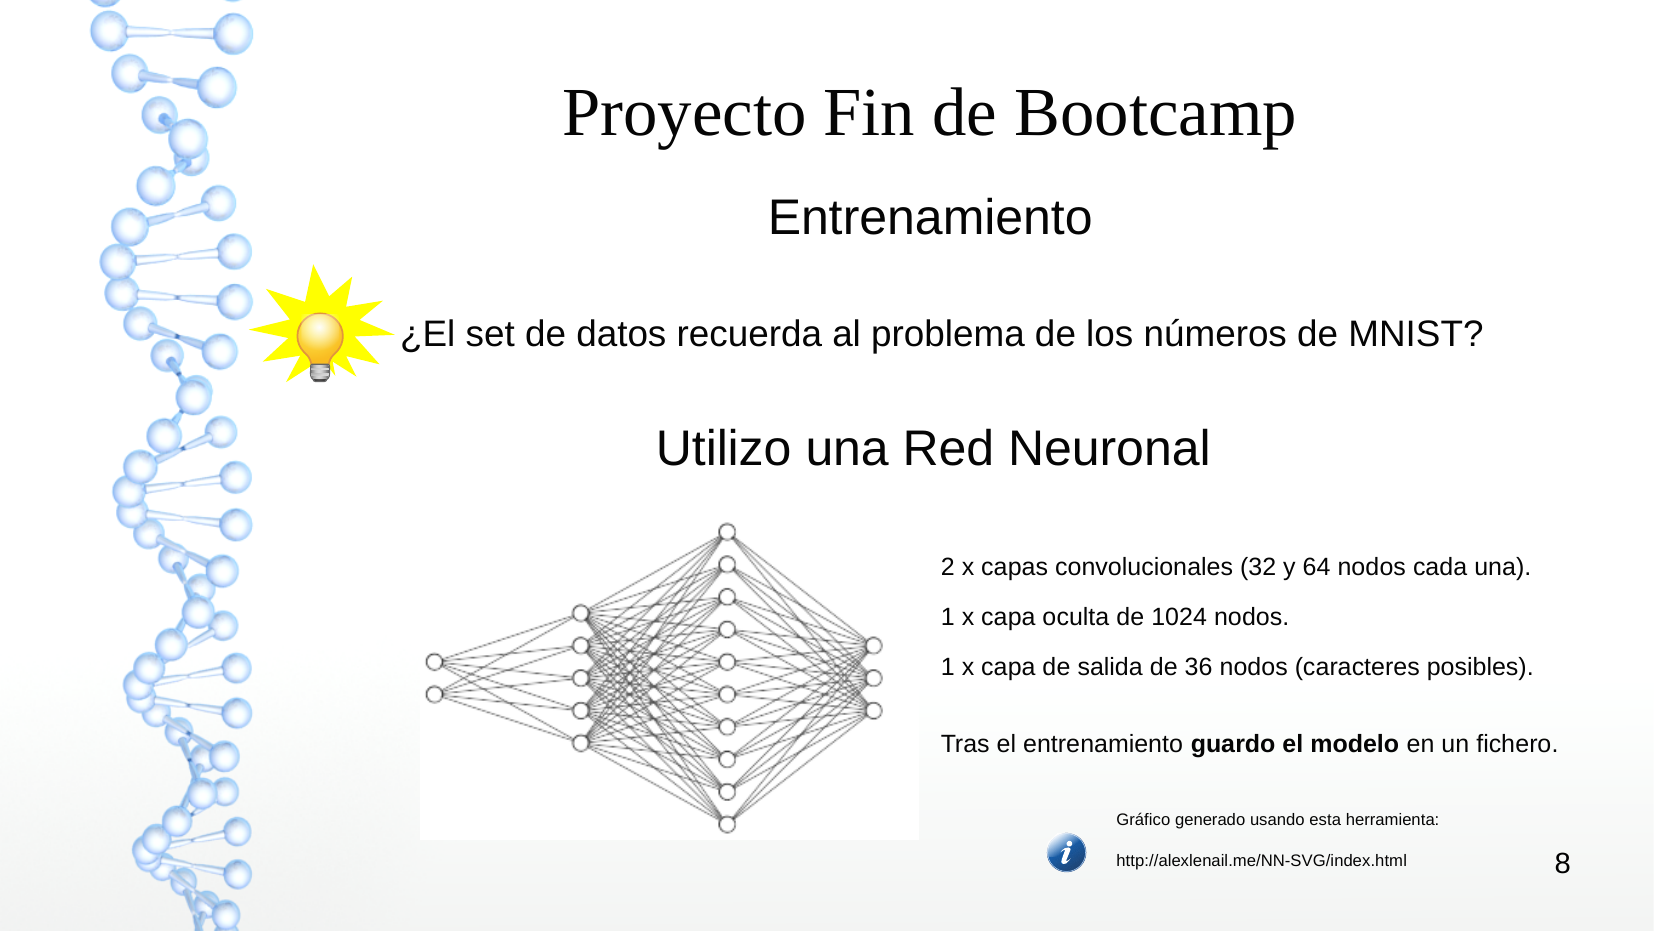

# Proyecto Fin de Bootcamp
Entrenamiento
¿El set de datos recuerda al problema de los números de MNIST?
Utilizo una Red Neuronal
2 x capas convolucionales (32 y 64 nodos cada una).
1 x capa oculta de 1024 nodos.
1 x capa de salida de 36 nodos (caracteres posibles).
Tras el entrenamiento guardo el modelo en un fichero.
Gráfico generado usando esta herramienta:
http://alexlenail.me/NN-SVG/index.html
8